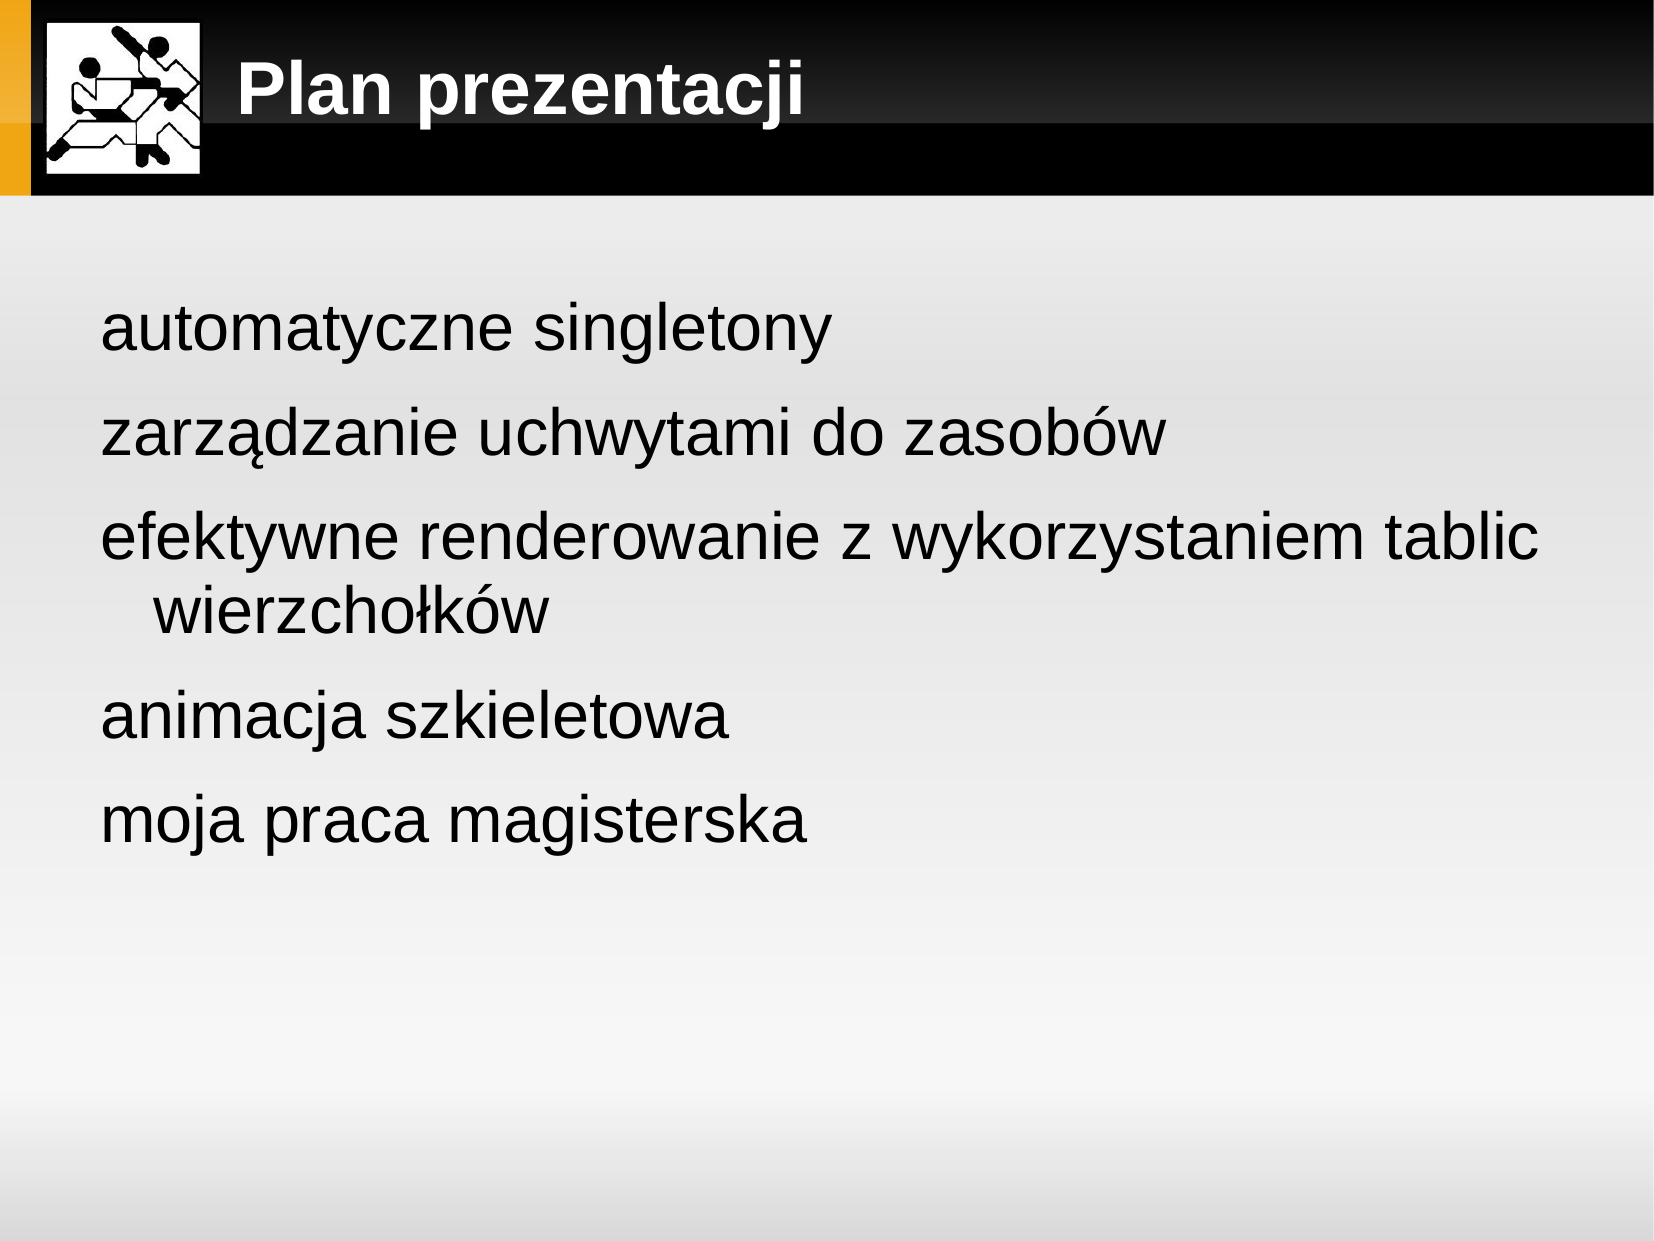

# Plan prezentacji
automatyczne singletony
zarządzanie uchwytami do zasobów
efektywne renderowanie z wykorzystaniem tablic wierzchołków
animacja szkieletowa
moja praca magisterska